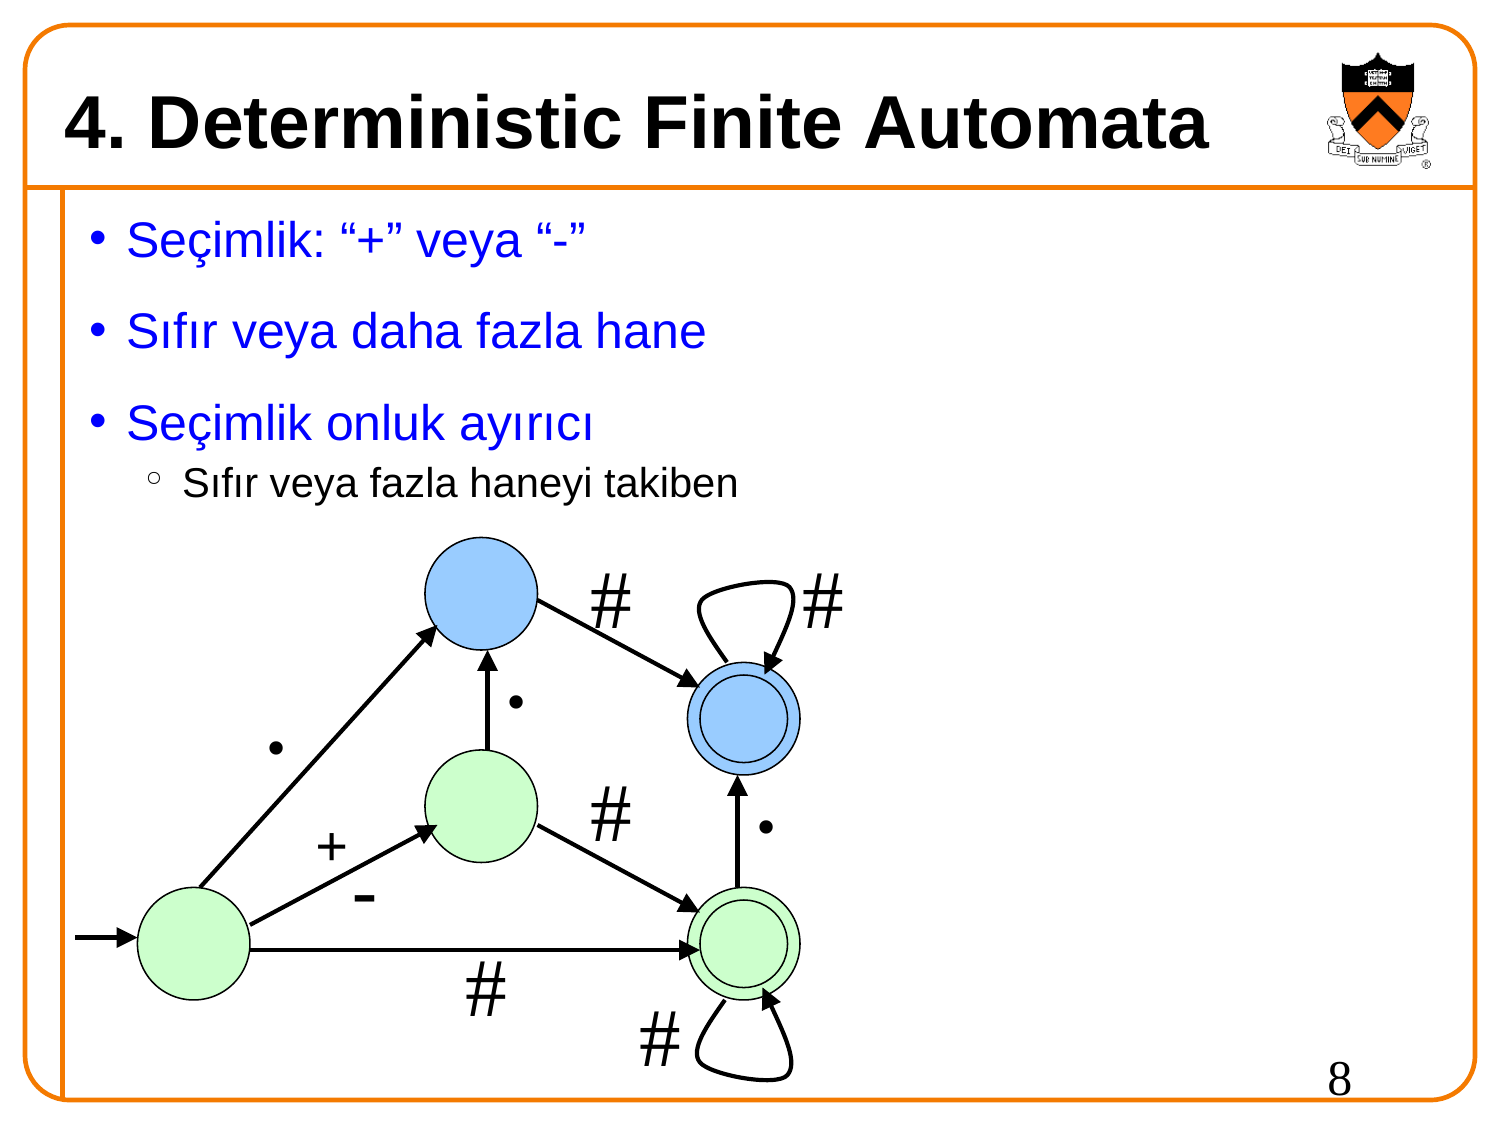

# 4. Deterministic Finite Automata
Seçimlik: “+” veya “-”
Sıfır veya daha fazla hane
Seçimlik onluk ayırıcı
Sıfır veya fazla haneyi takiben
#
#
.
.
.
#
+
-
#
#
8